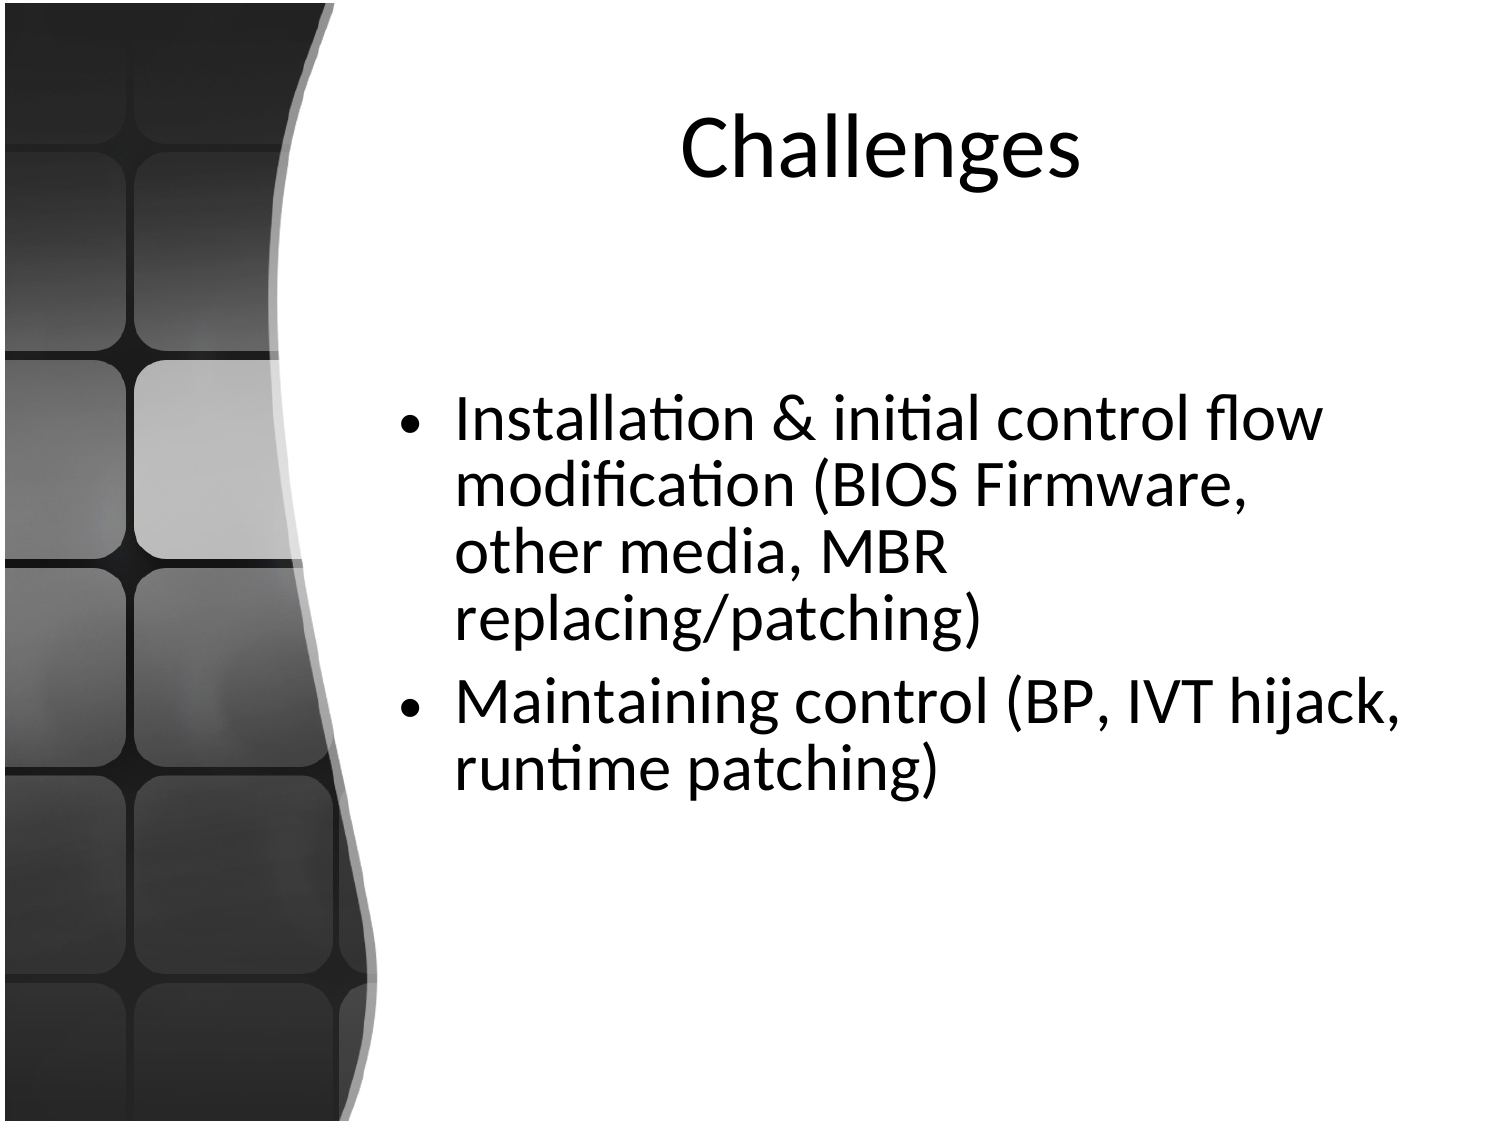

# Challenges
Installation & initial control flow modification (BIOS Firmware, other media, MBR replacing/patching)
Maintaining control (BP, IVT hijack, runtime patching)